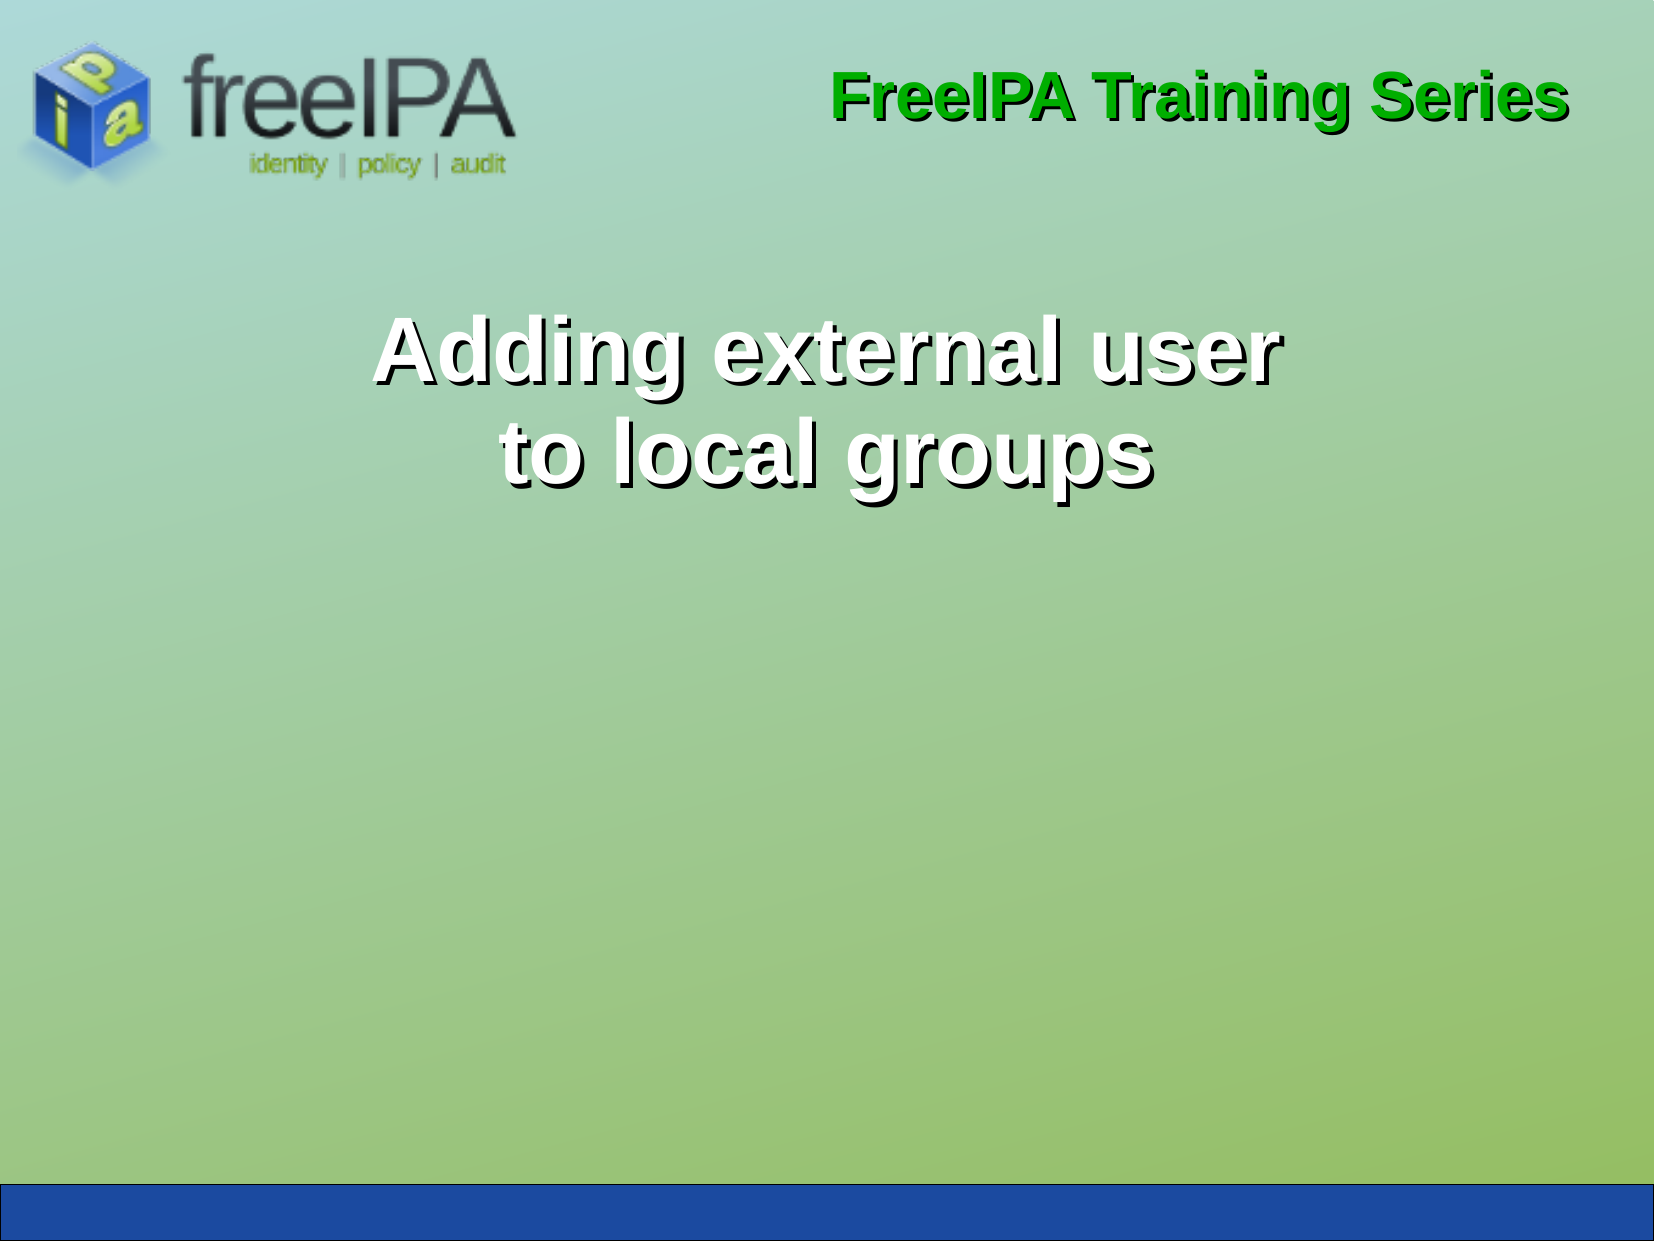

# Adding external user to local groups